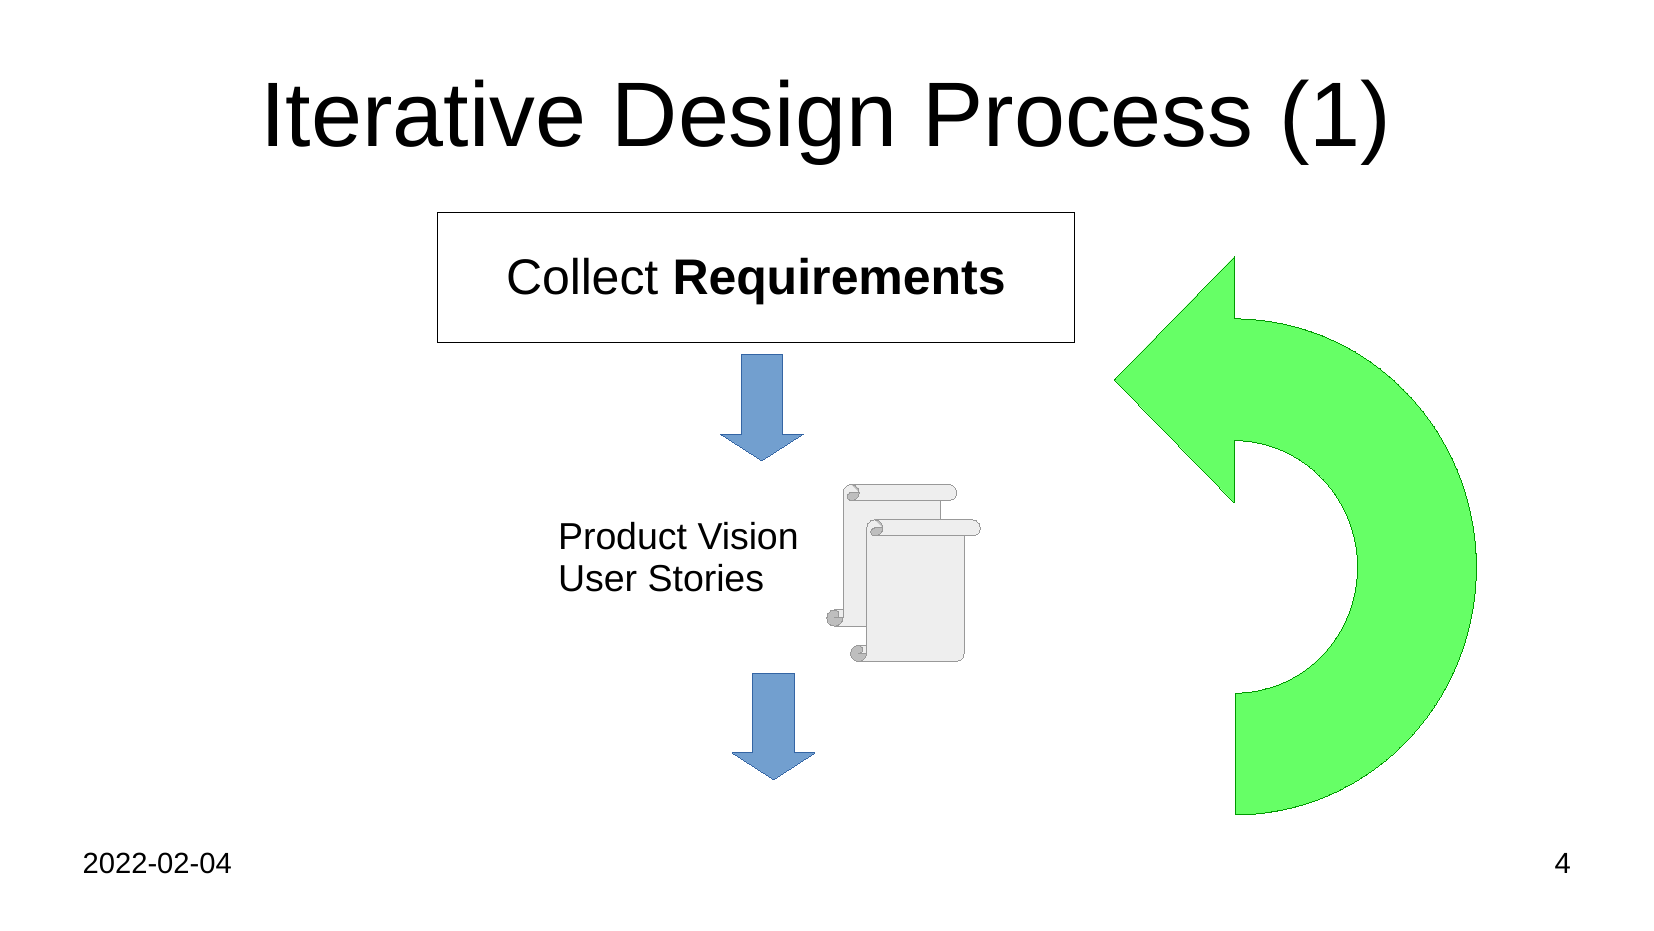

# Iterative Design Process (1)
Collect Requirements
Product Vision
User Stories
2022-02-04
4